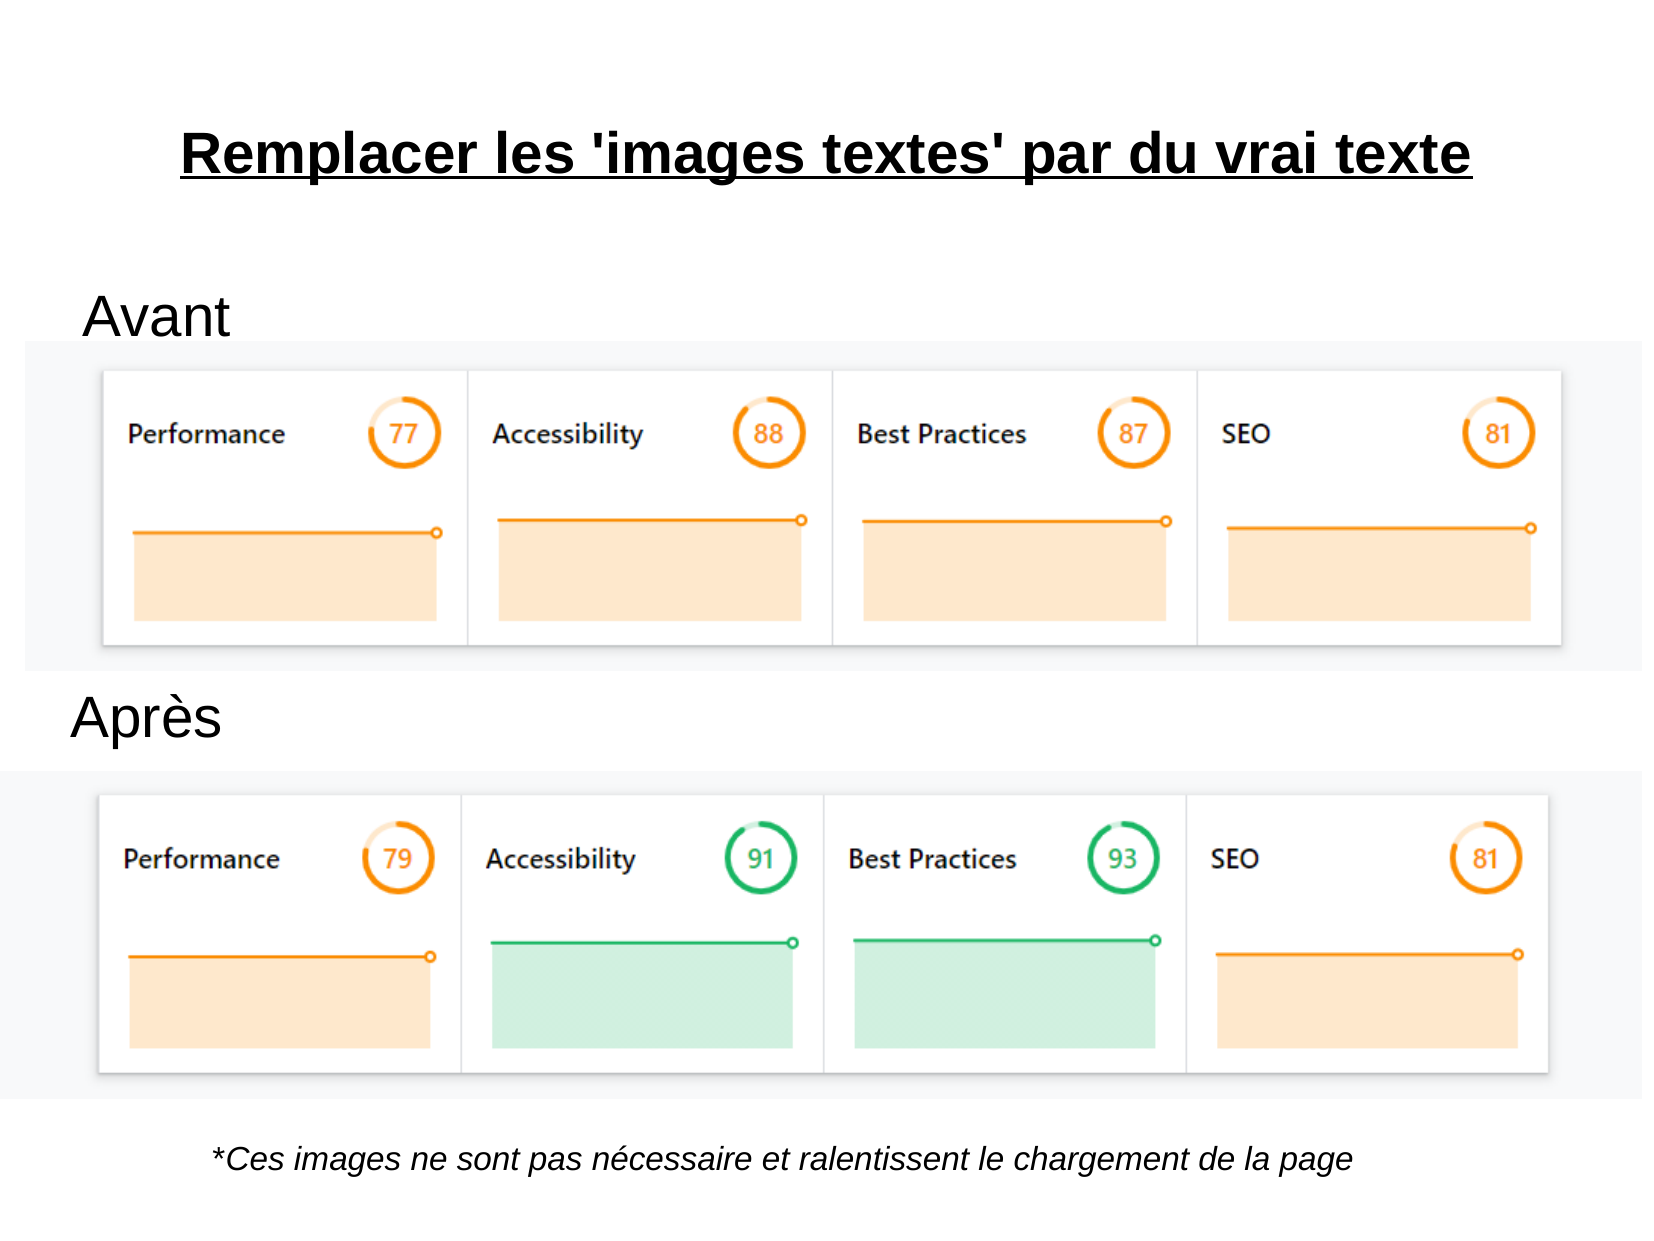

# Remplacer les 'images textes' par du vrai texte
Avant
Après
*Ces images ne sont pas nécessaire et ralentissent le chargement de la page